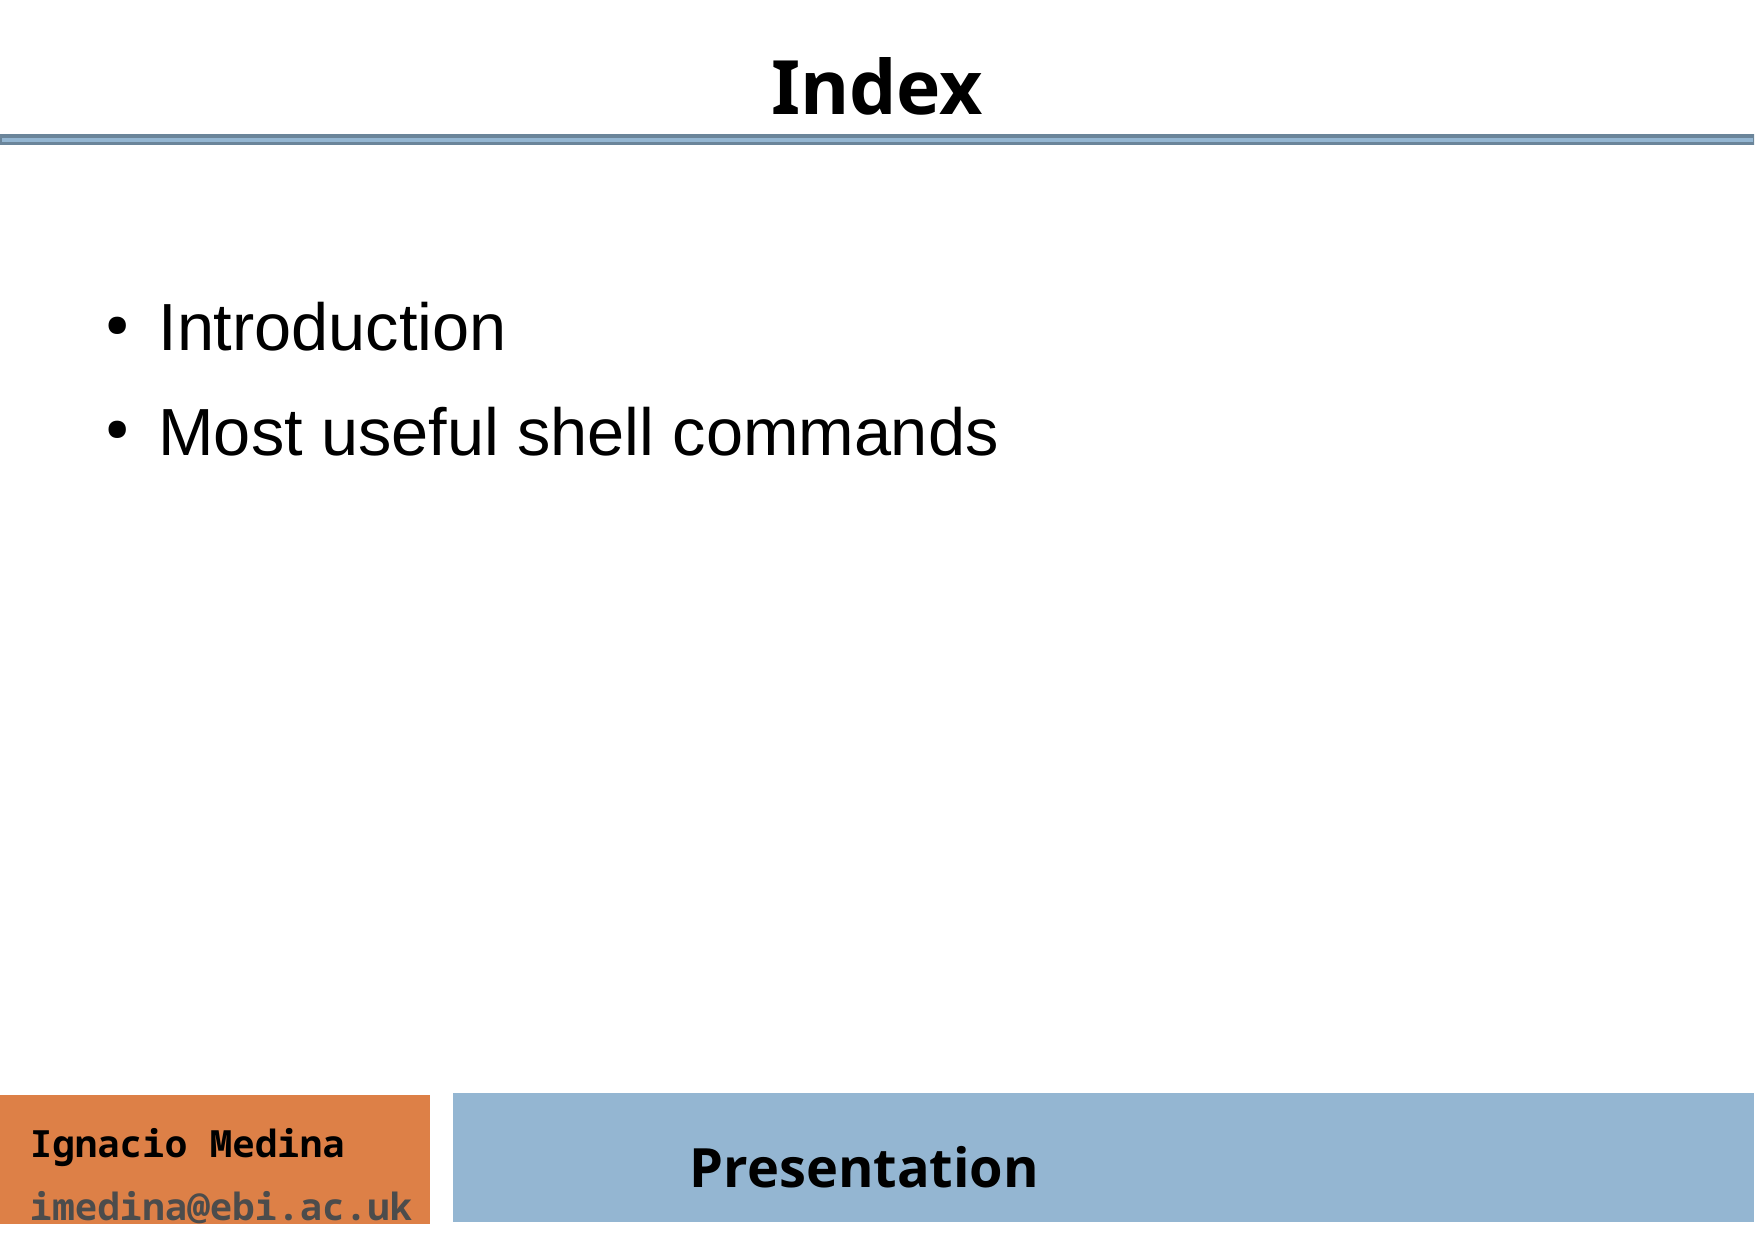

Index
# Introduction
Most useful shell commands
Ignacio Medina
imedina@ebi.ac.uk
Presentation